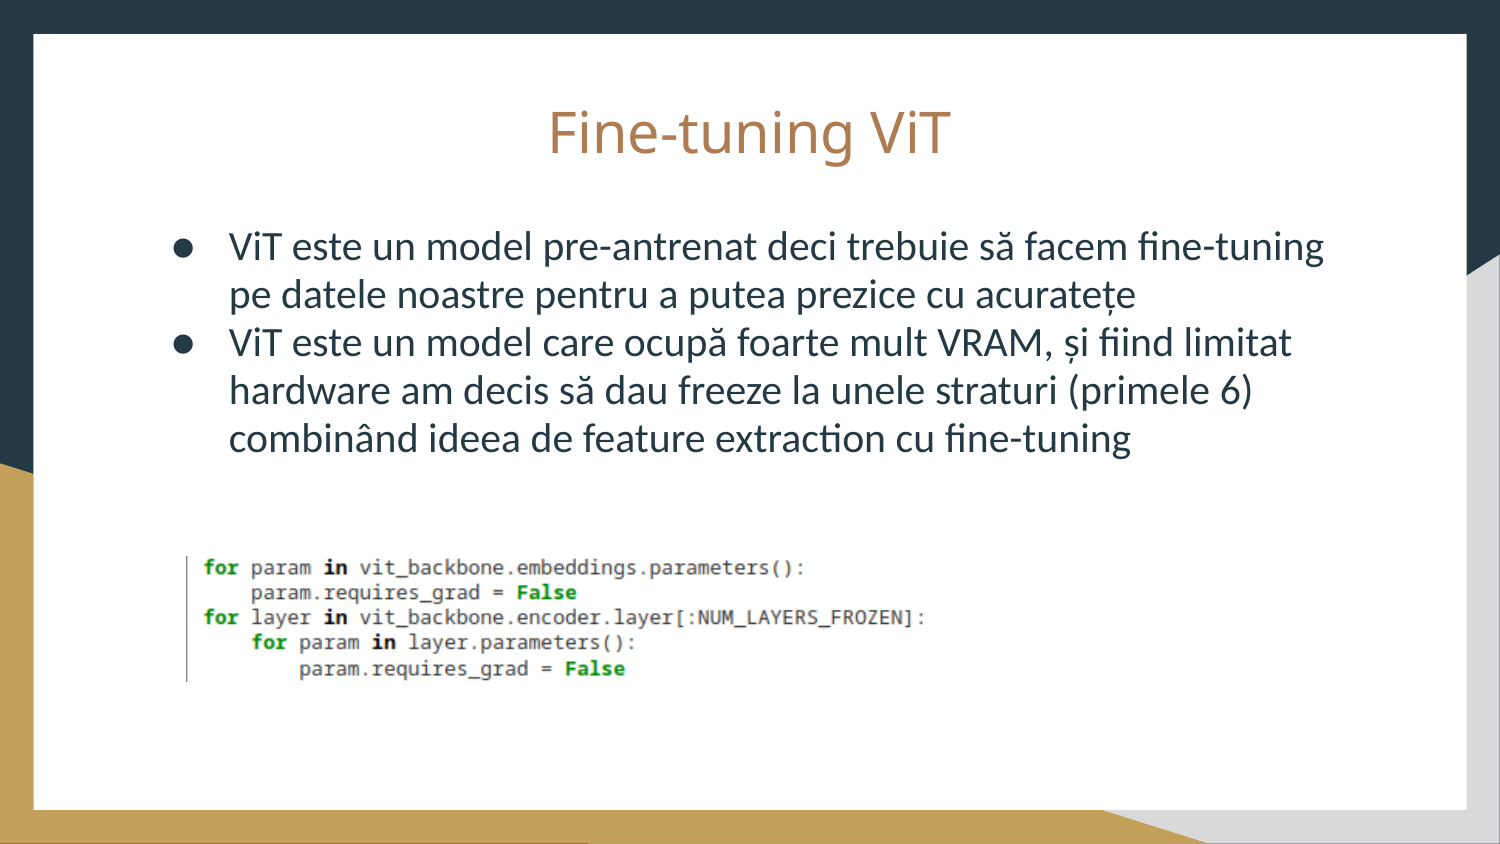

# Fine-tuning ViT
ViT este un model pre-antrenat deci trebuie să facem fine-tuning pe datele noastre pentru a putea prezice cu acuratețe
ViT este un model care ocupă foarte mult VRAM, și fiind limitat hardware am decis să dau freeze la unele straturi (primele 6) combinând ideea de feature extraction cu fine-tuning